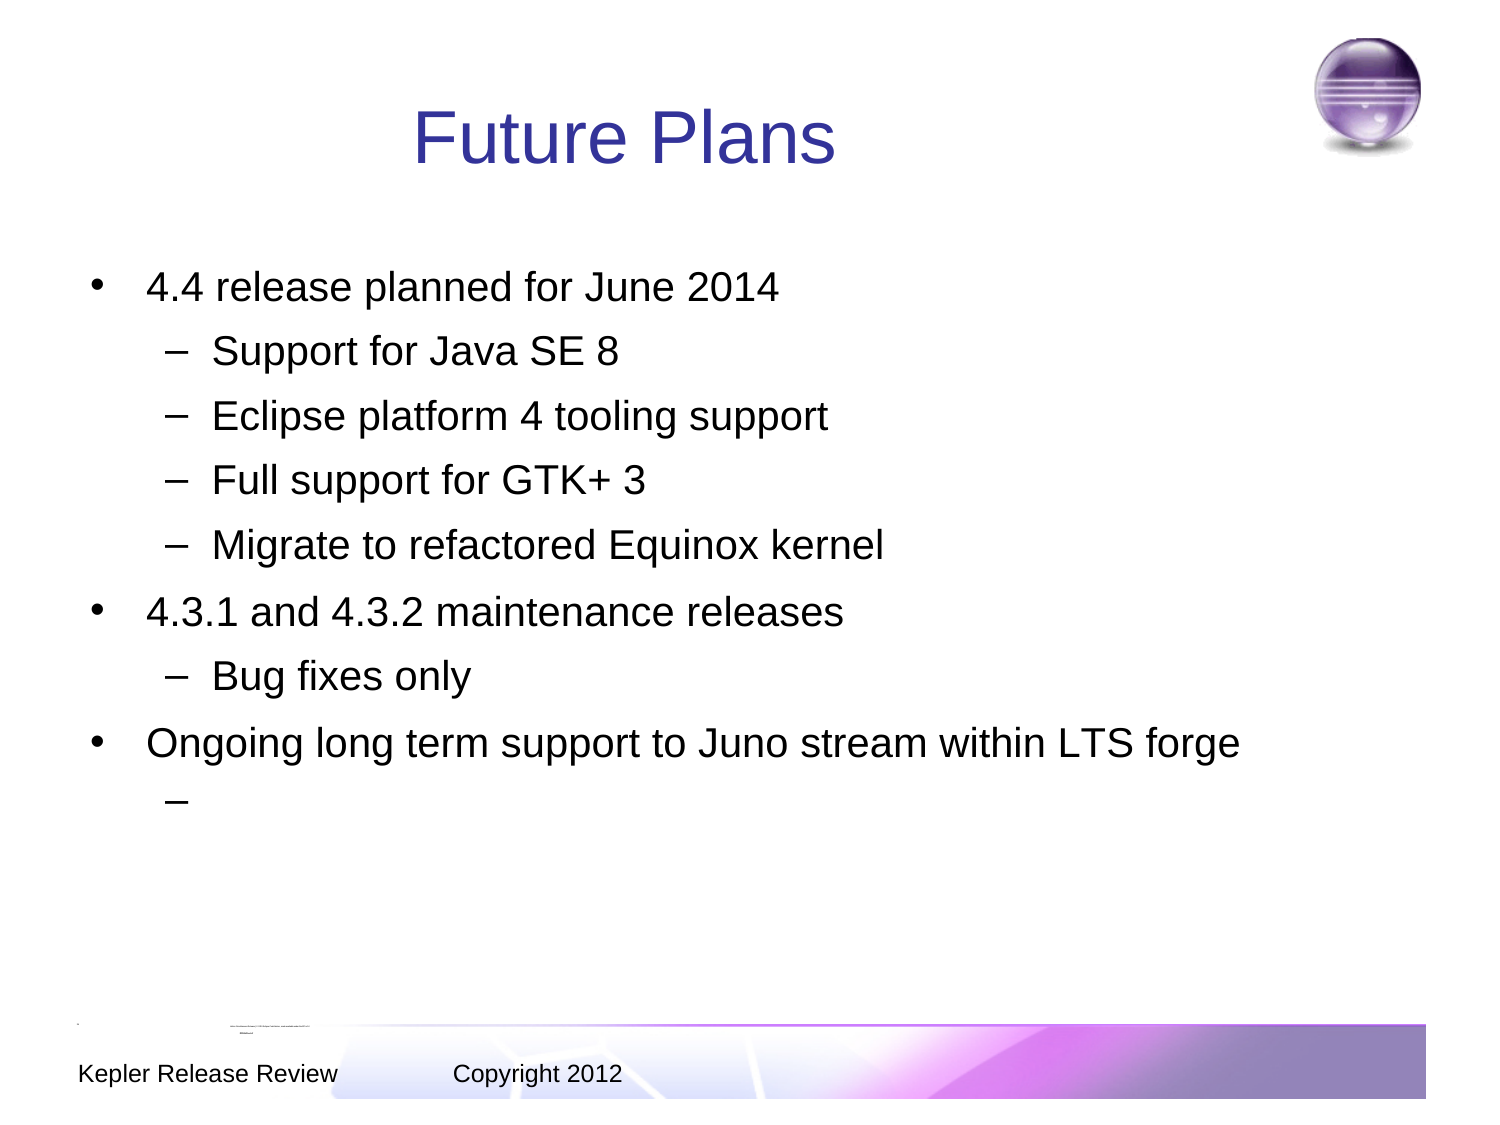

# Future Plans
4.4 release planned for June 2014
Support for Java SE 8
Eclipse platform 4 tooling support
Full support for GTK+ 3
Migrate to refactored Equinox kernel
4.3.1 and 4.3.2 maintenance releases
Bug fixes only
Ongoing long term support to Juno stream within LTS forge
28
Copyright 2012